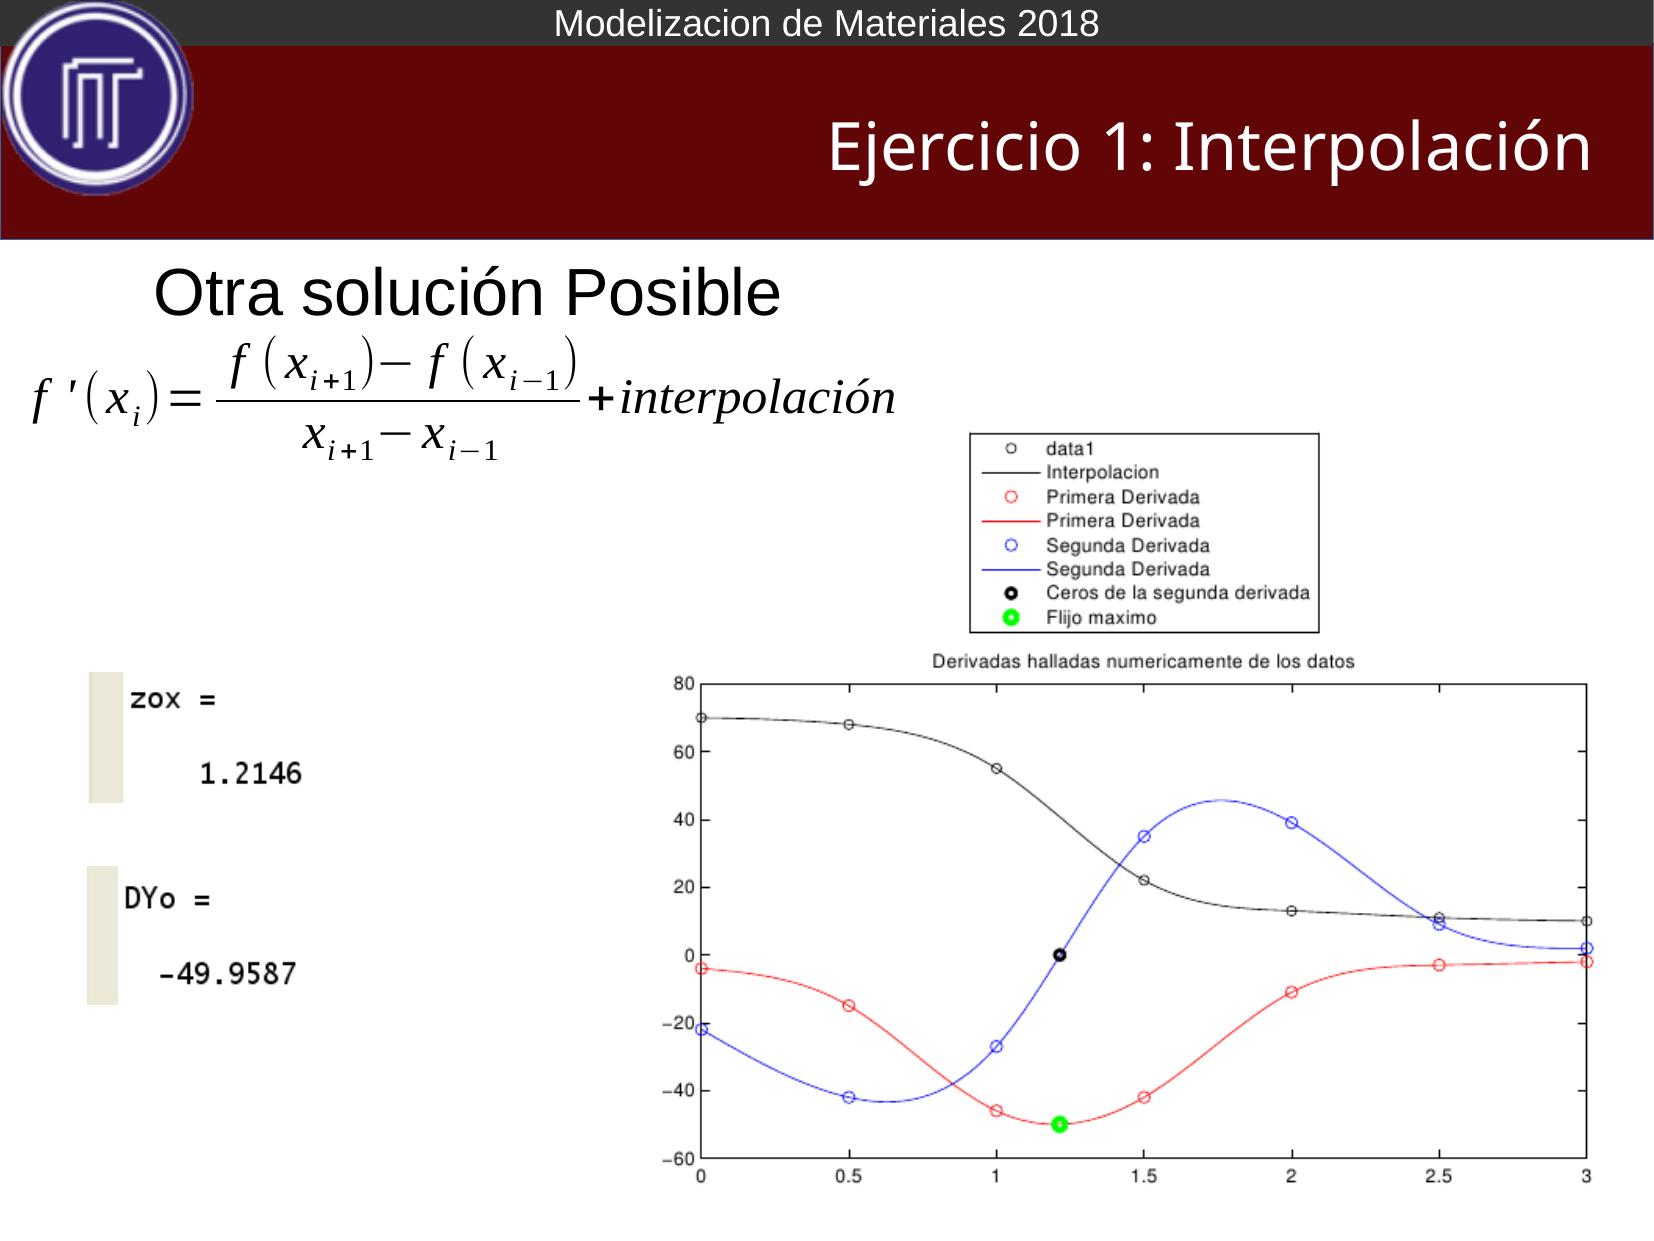

# Ejercicio 1: Interpolación
Otra solución Posible